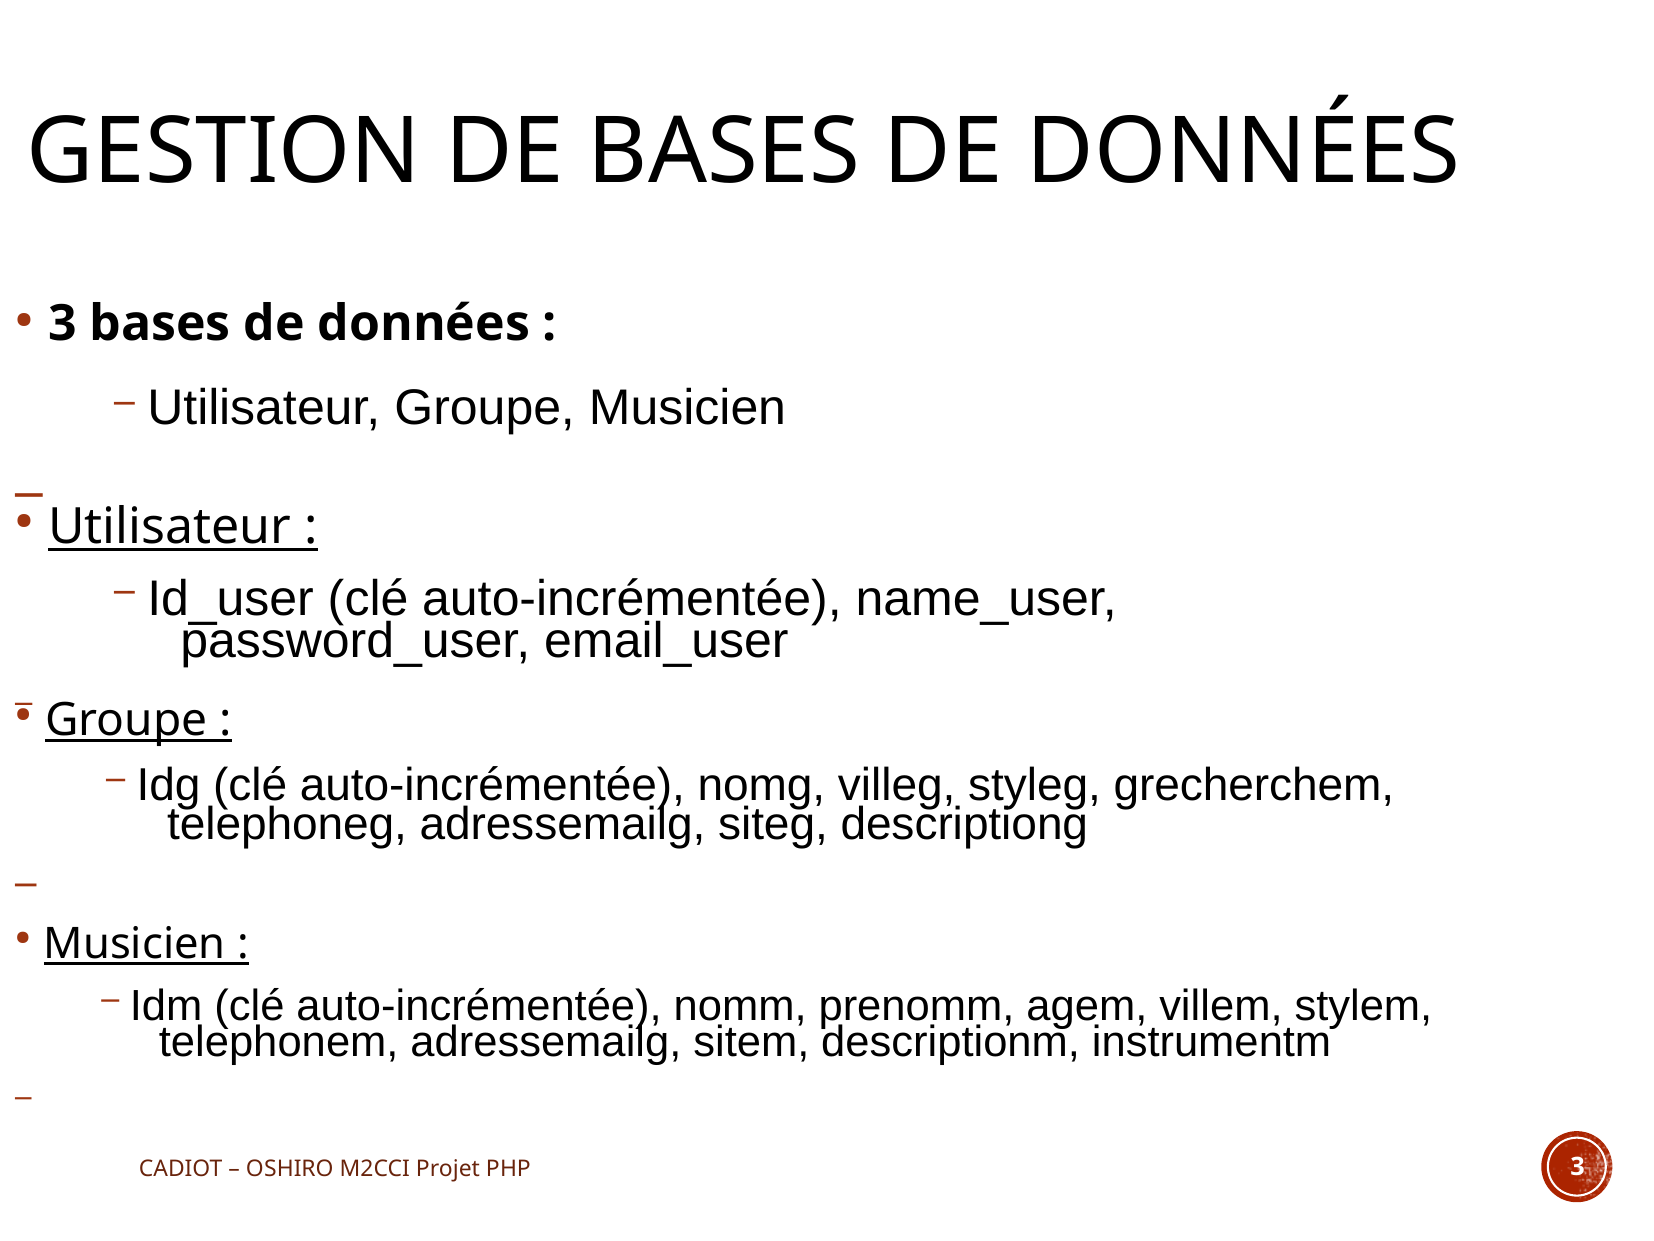

# Gestion de bases de données
3 bases de données :
Utilisateur, Groupe, Musicien
Utilisateur :
Id_user (clé auto-incrémentée), name_user, password_user, email_user
Groupe :
Idg (clé auto-incrémentée), nomg, villeg, styleg, grecherchem, telephoneg, adressemailg, siteg, descriptiong
Musicien :
Idm (clé auto-incrémentée), nomm, prenomm, agem, villem, stylem, telephonem, adressemailg, sitem, descriptionm, instrumentm
CADIOT – OSHIRO M2CCI Projet PHP